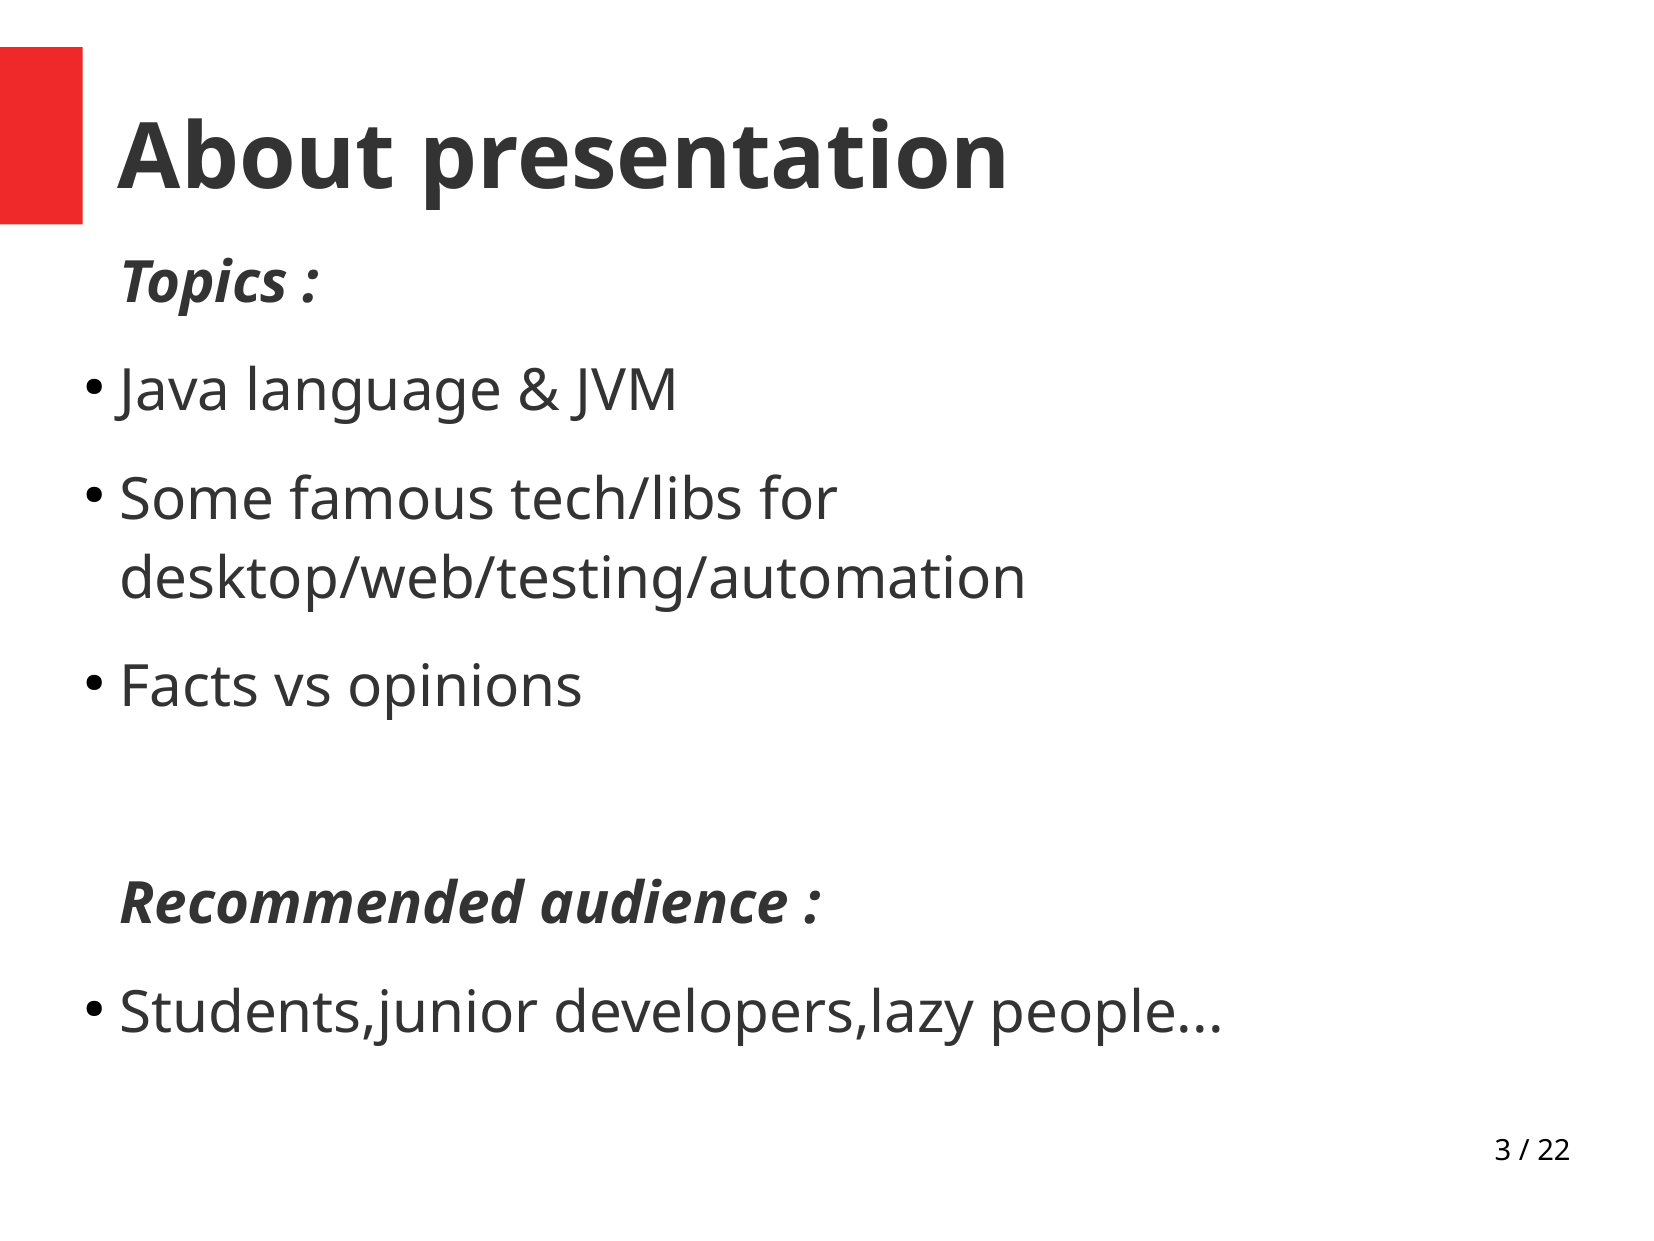

# About presentation
Topics :
Java language & JVM
Some famous tech/libs for desktop/web/testing/automation
Facts vs opinions
Recommended audience :
Students,junior developers,lazy people...
3